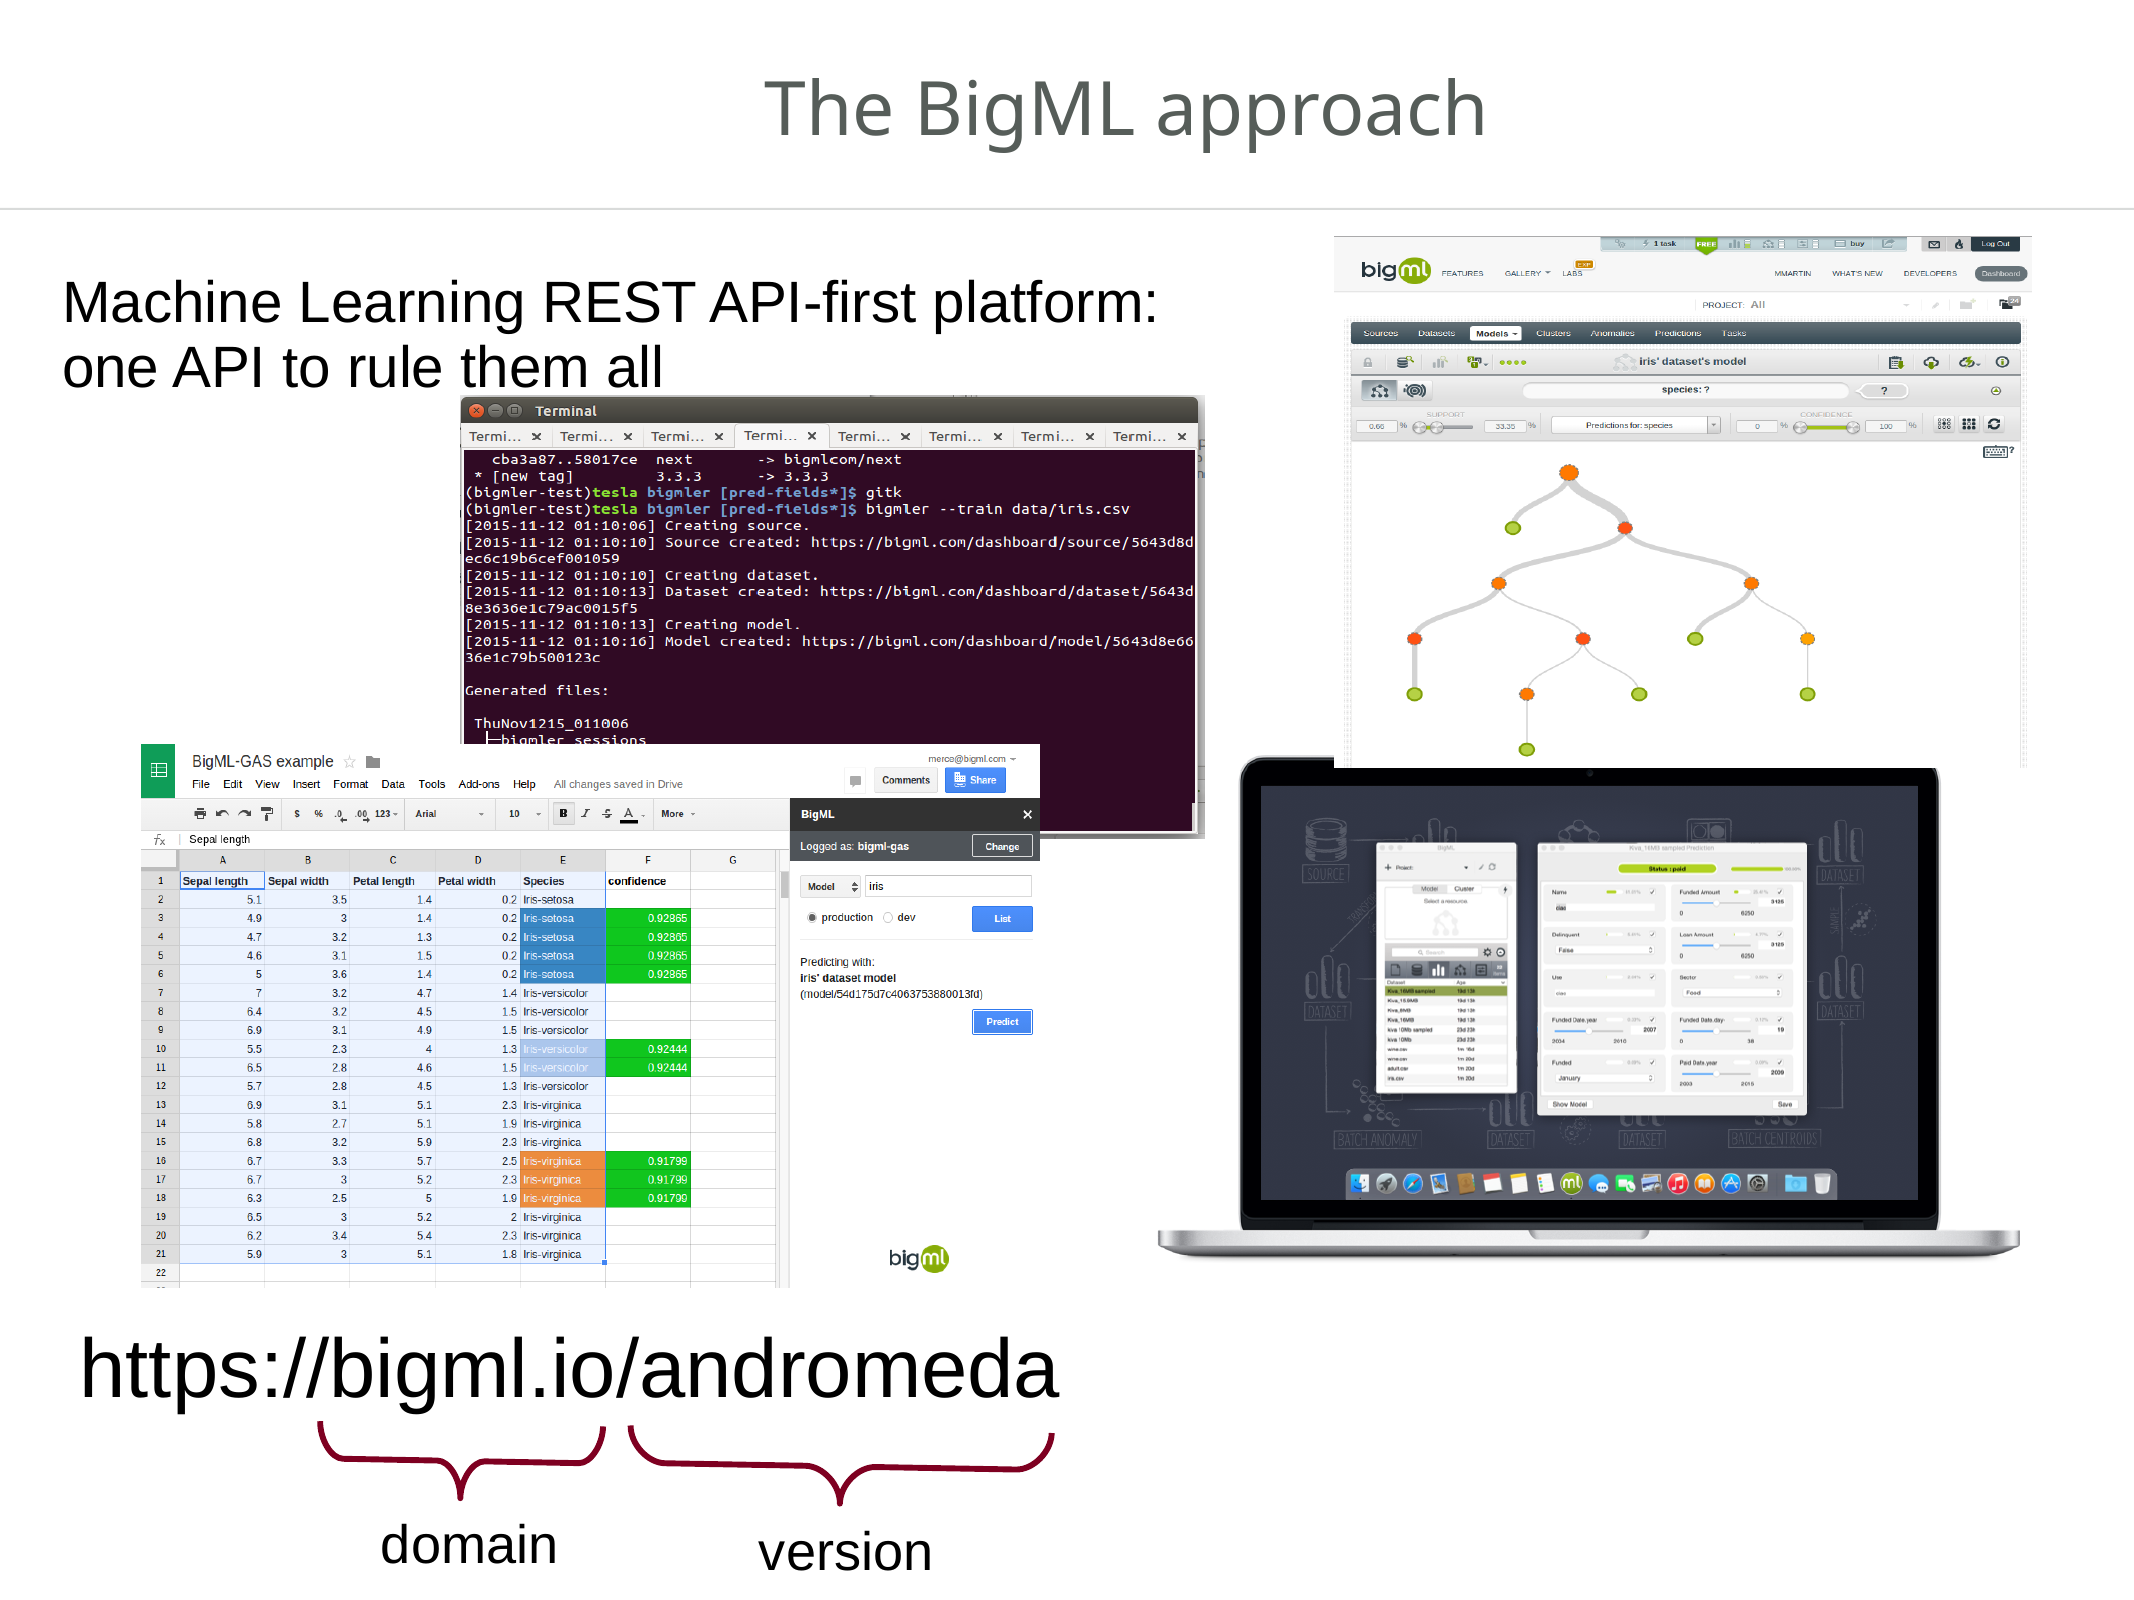

# The BigML approach
Machine Learning REST API-first platform:
one API to rule them all
https://bigml.io/andromeda
domain
version